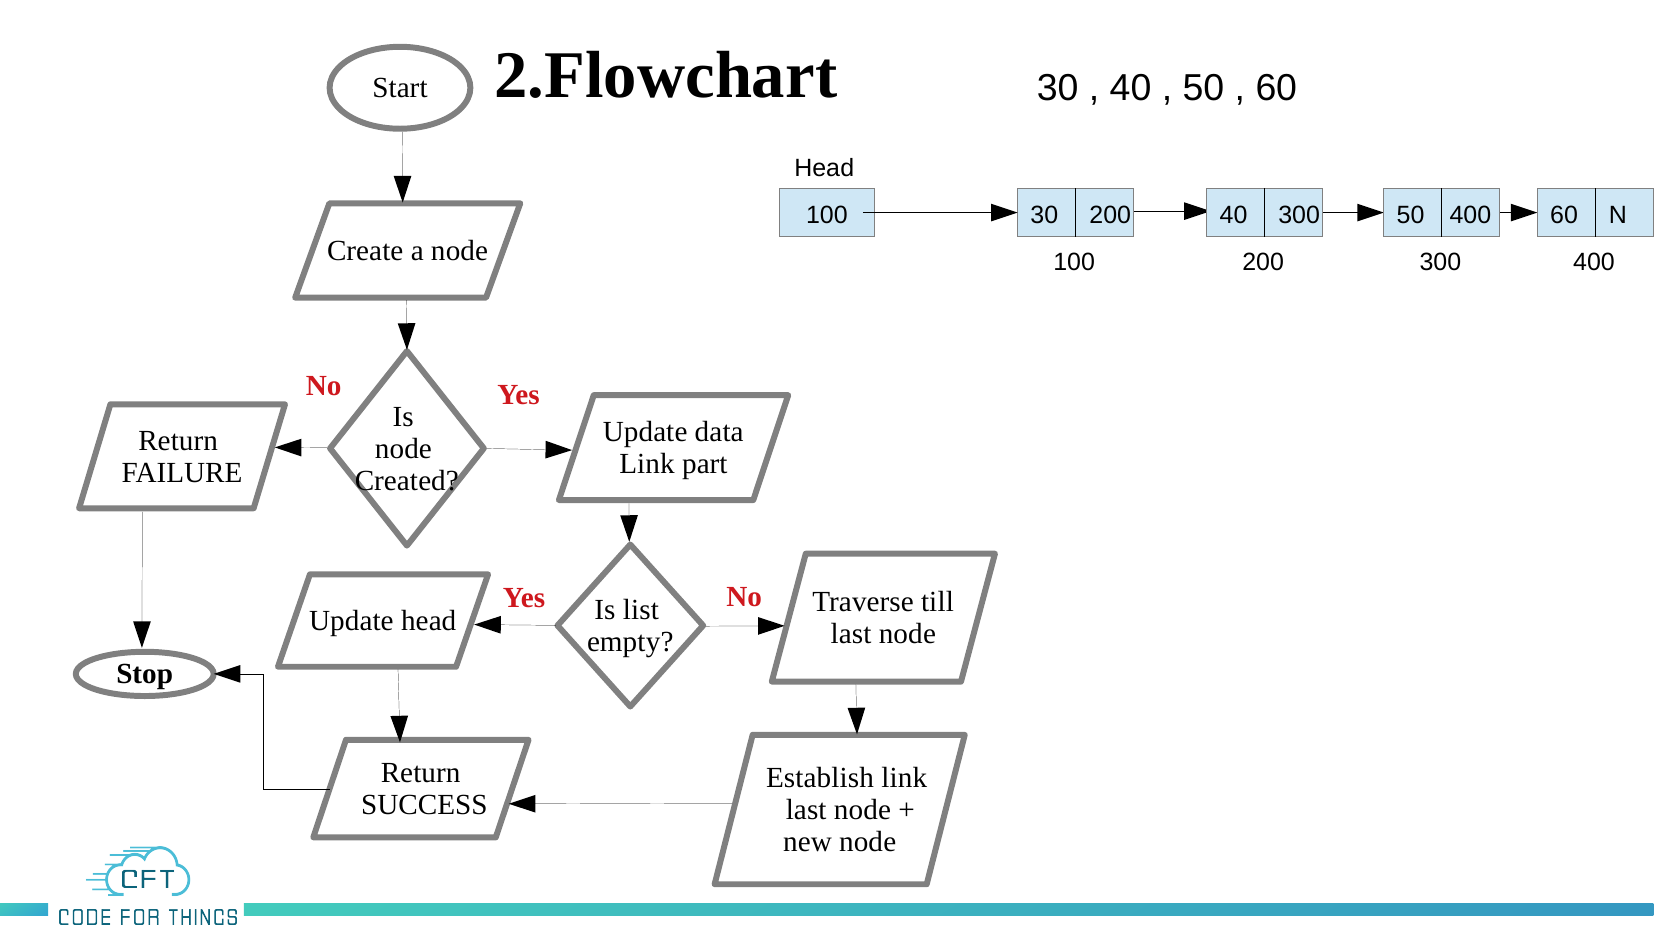

# 2.Flowchart
Start
30 , 40 , 50 , 60
Head
100
30
200
40
300
50
400
60
N
Create a node
100
200
300
400
Is
node
Created?
No
Yes
Update data
Link part
Return
FAILURE
Is list
empty?
Traverse till
last node
No
Update head
Yes
Stop
 Establish link
 last node +
new node
Return
 SUCCESS